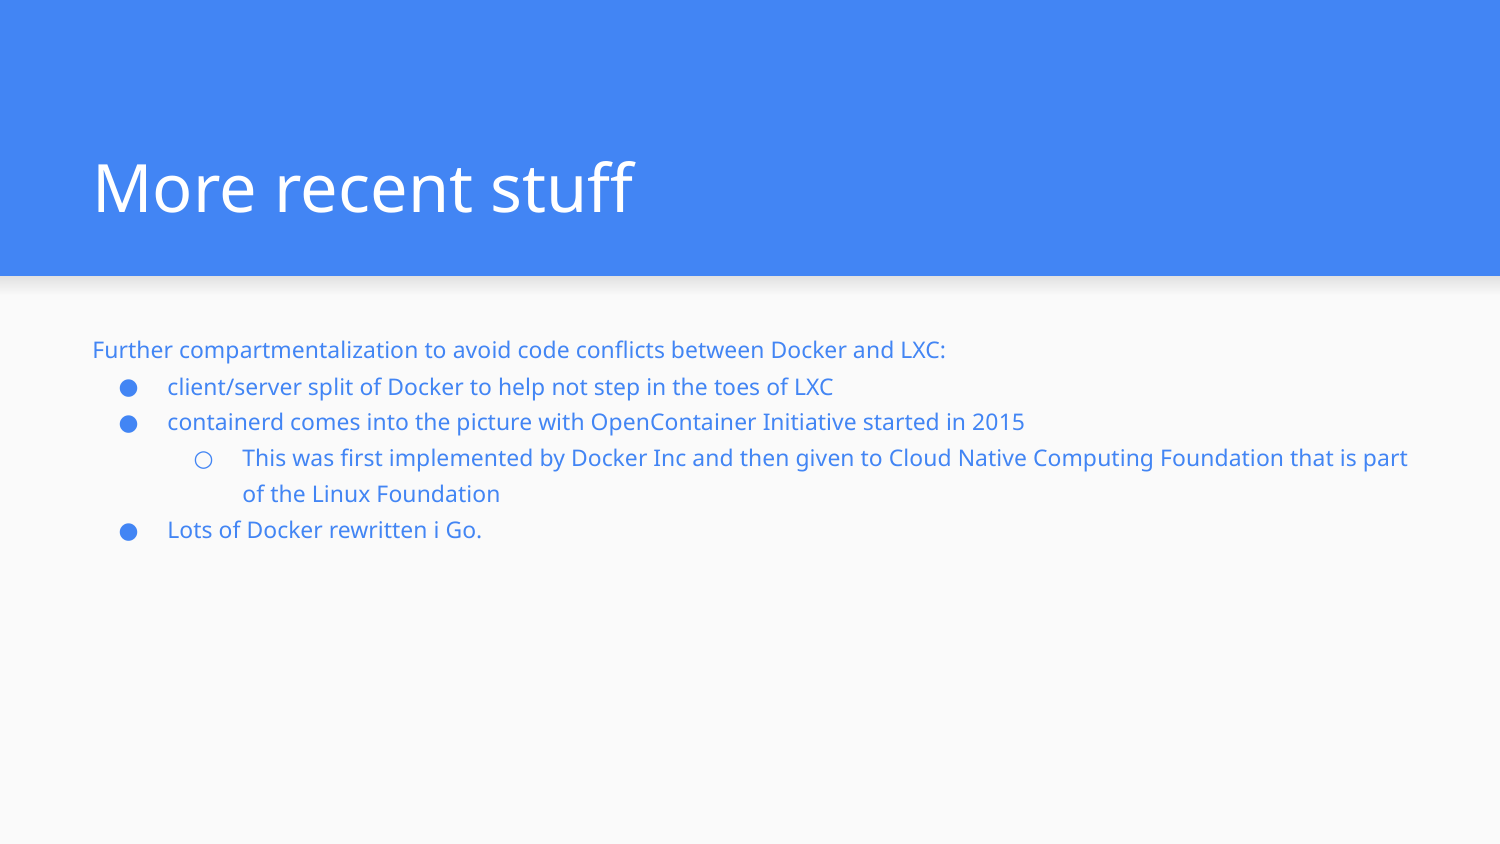

# More recent stuff
Further compartmentalization to avoid code conflicts between Docker and LXC:
client/server split of Docker to help not step in the toes of LXC
containerd comes into the picture with OpenContainer Initiative started in 2015
This was first implemented by Docker Inc and then given to Cloud Native Computing Foundation that is part of the Linux Foundation
Lots of Docker rewritten i Go.